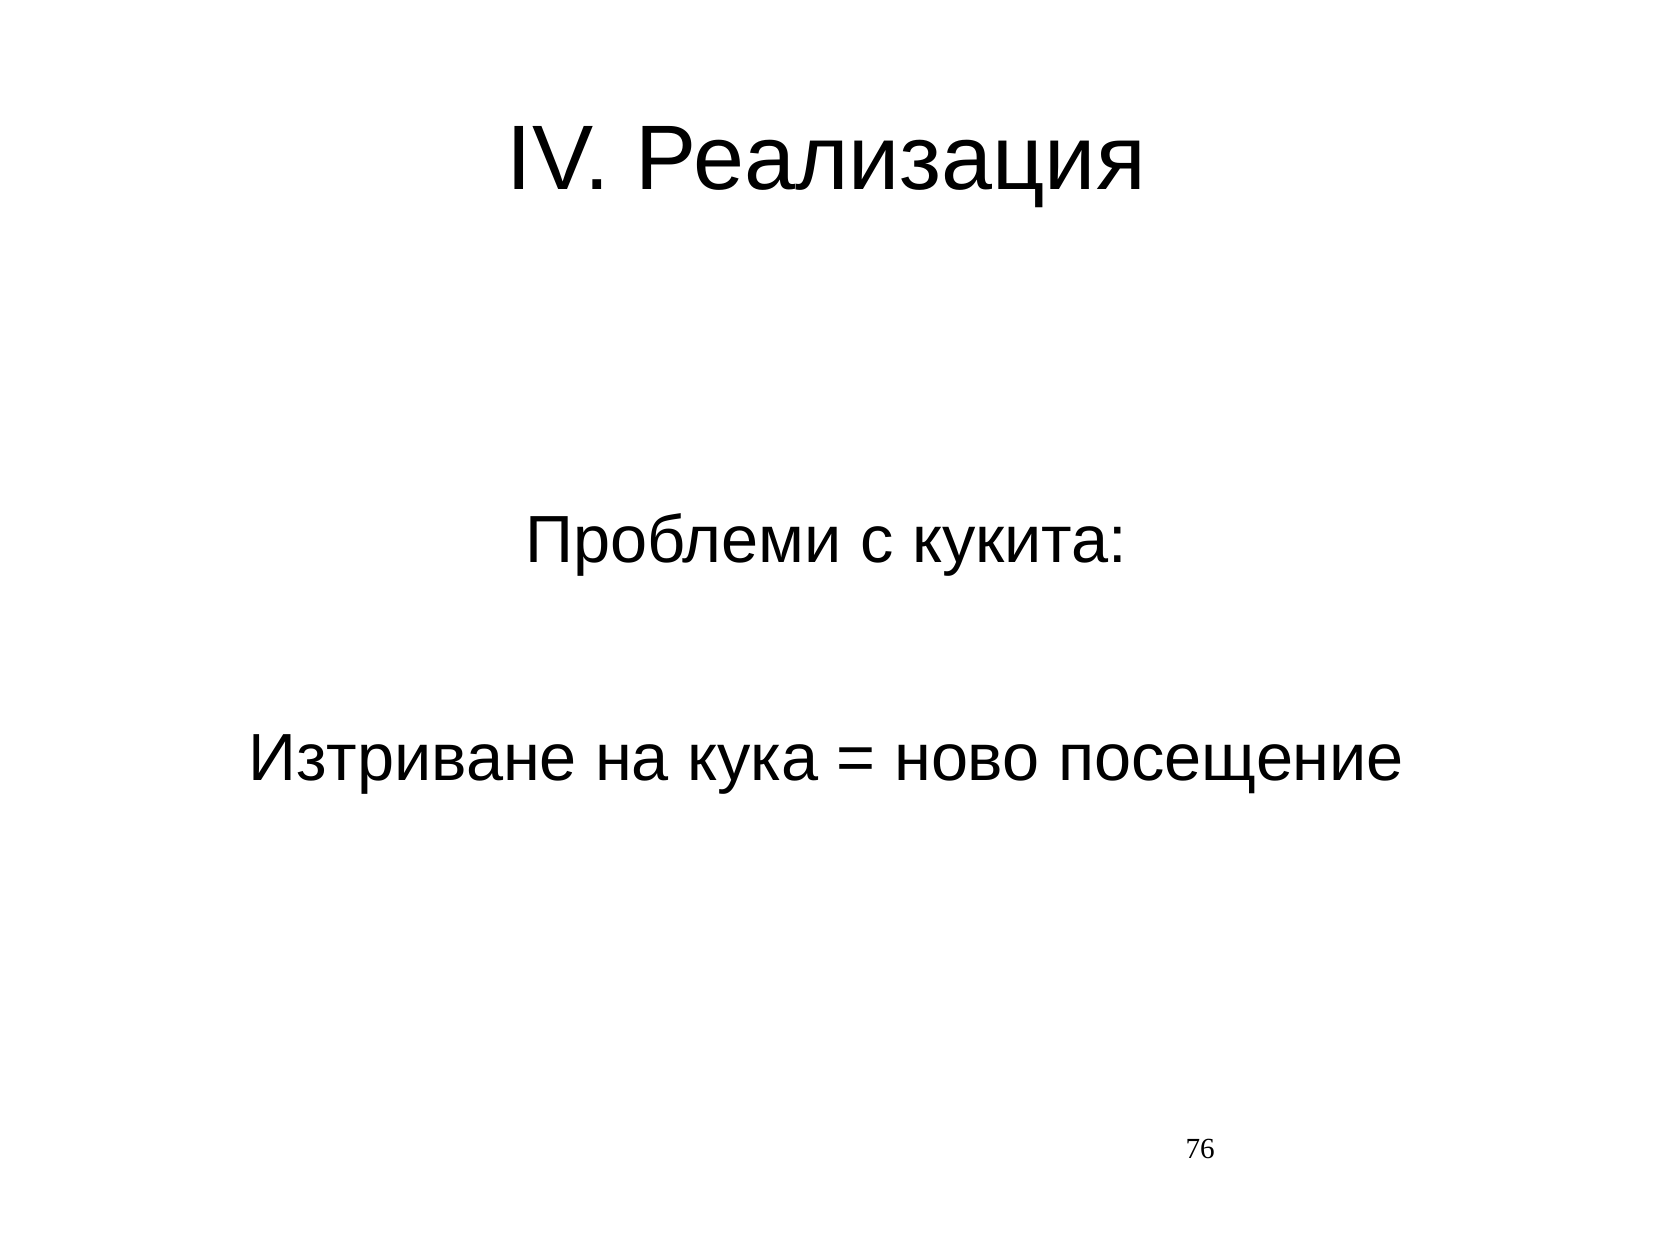

# IV. Реализация
Проблеми с кукита:
Изтриване на кука = ново посещение